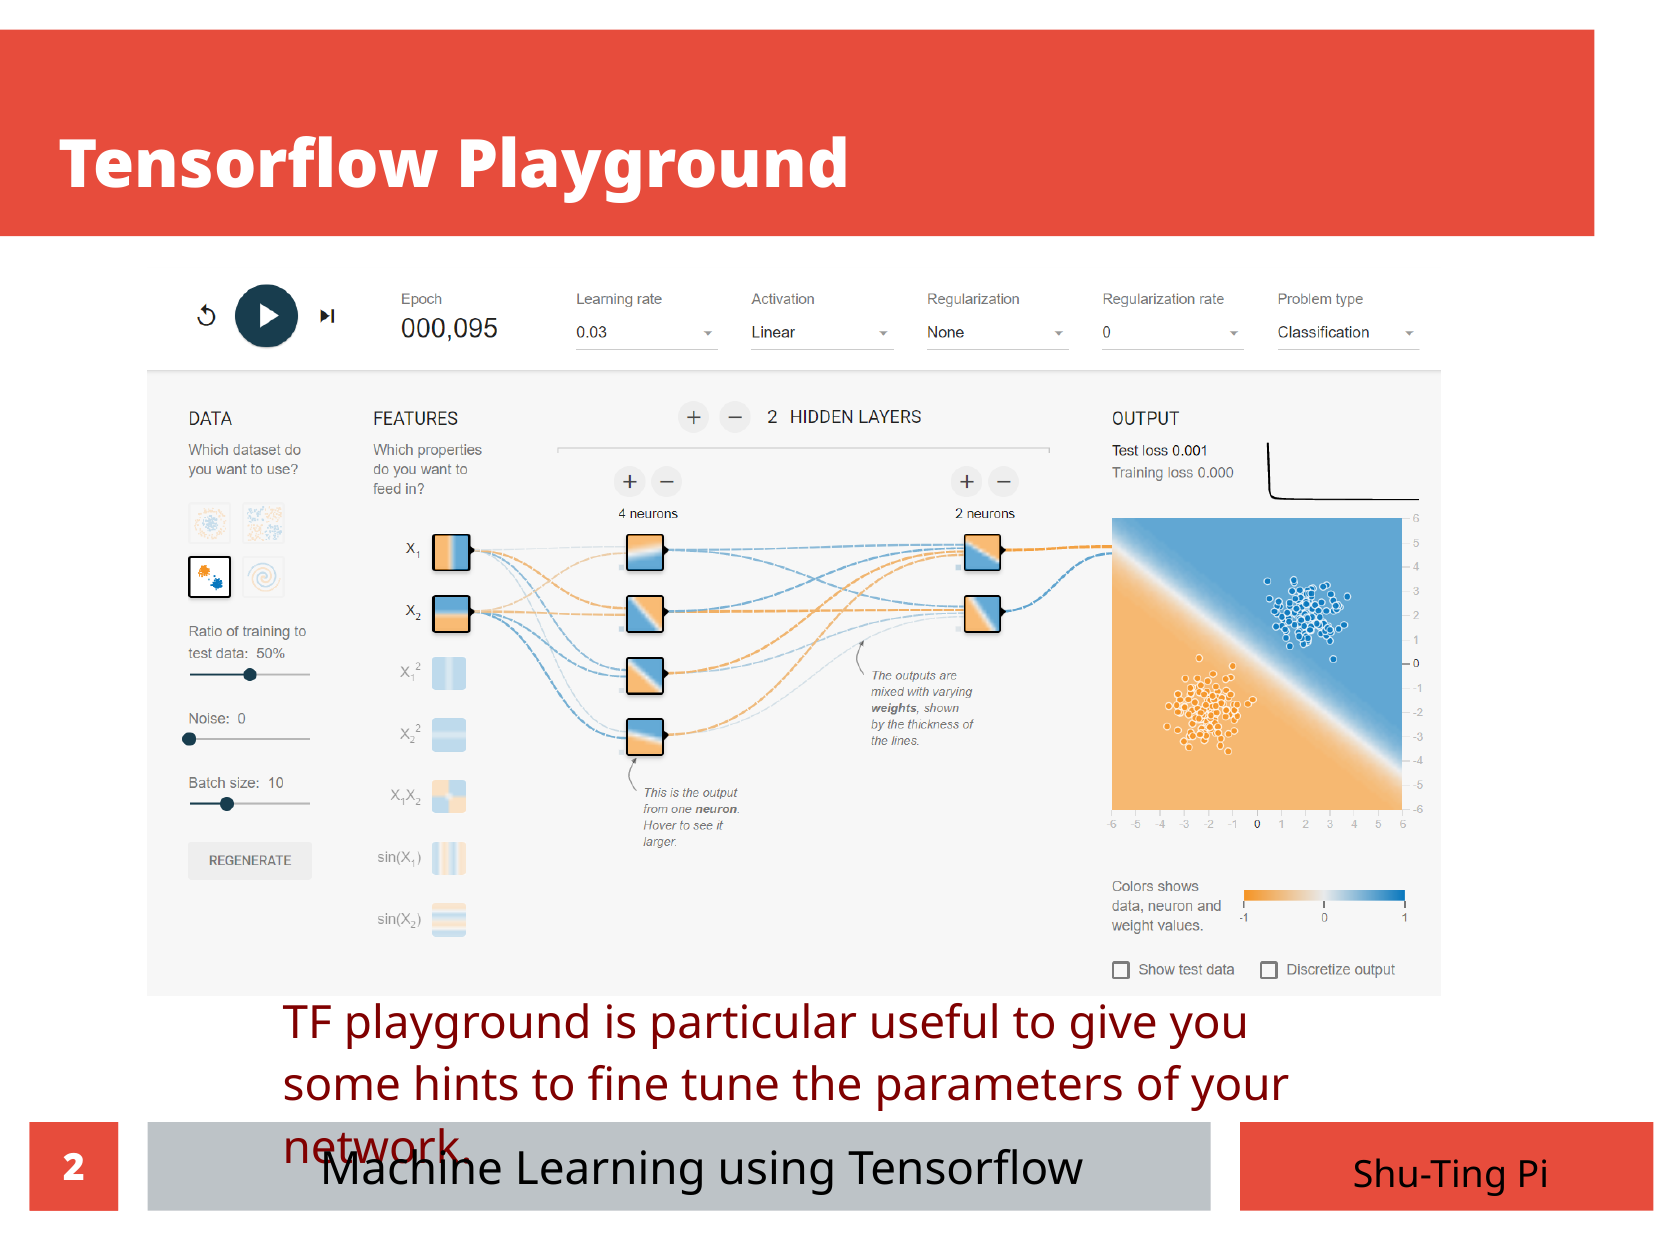

# Tensorflow Playground
TF playground is particular useful to give you some hints to fine tune the parameters of your network.
2
Machine Learning using Tensorflow
Shu-Ting Pi